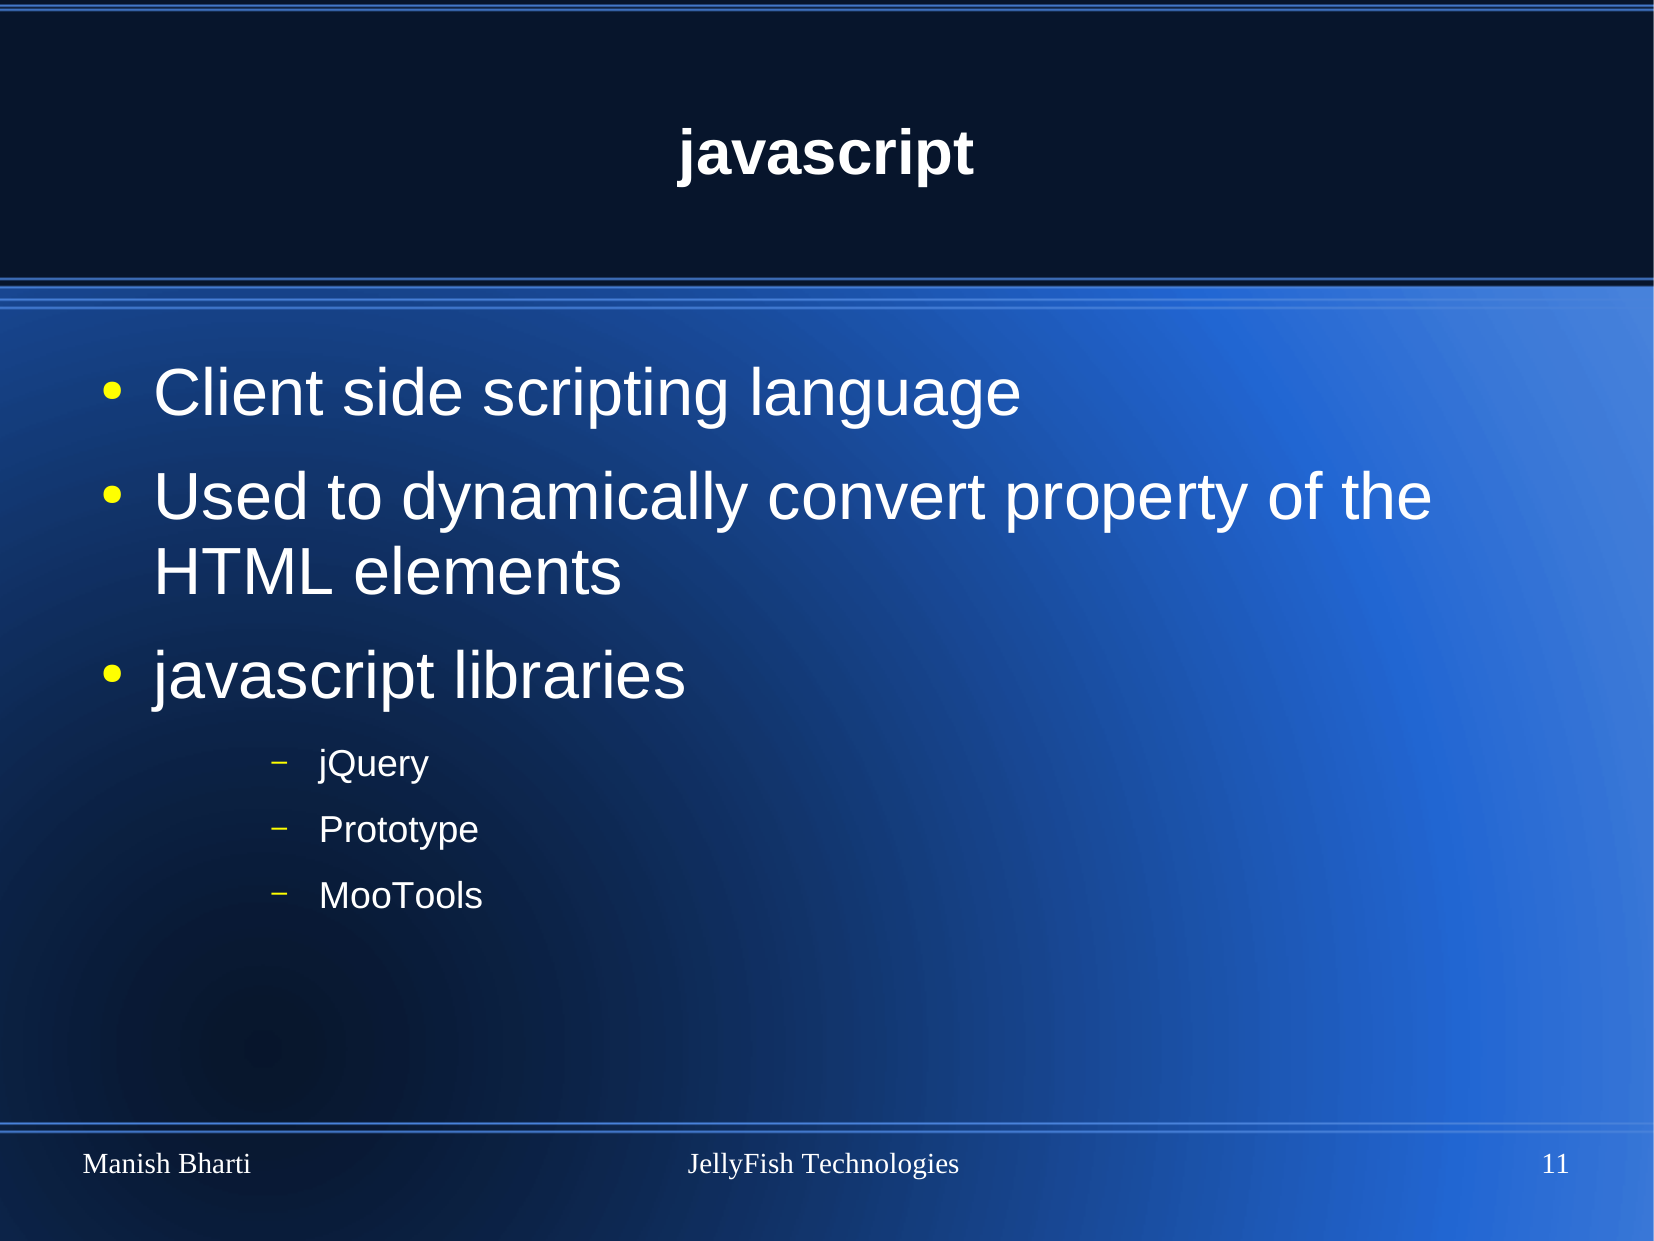

# javascript
Client side scripting language
Used to dynamically convert property of the HTML elements
javascript libraries
jQuery
Prototype
MooTools
Manish Bharti
JellyFish Technologies
11